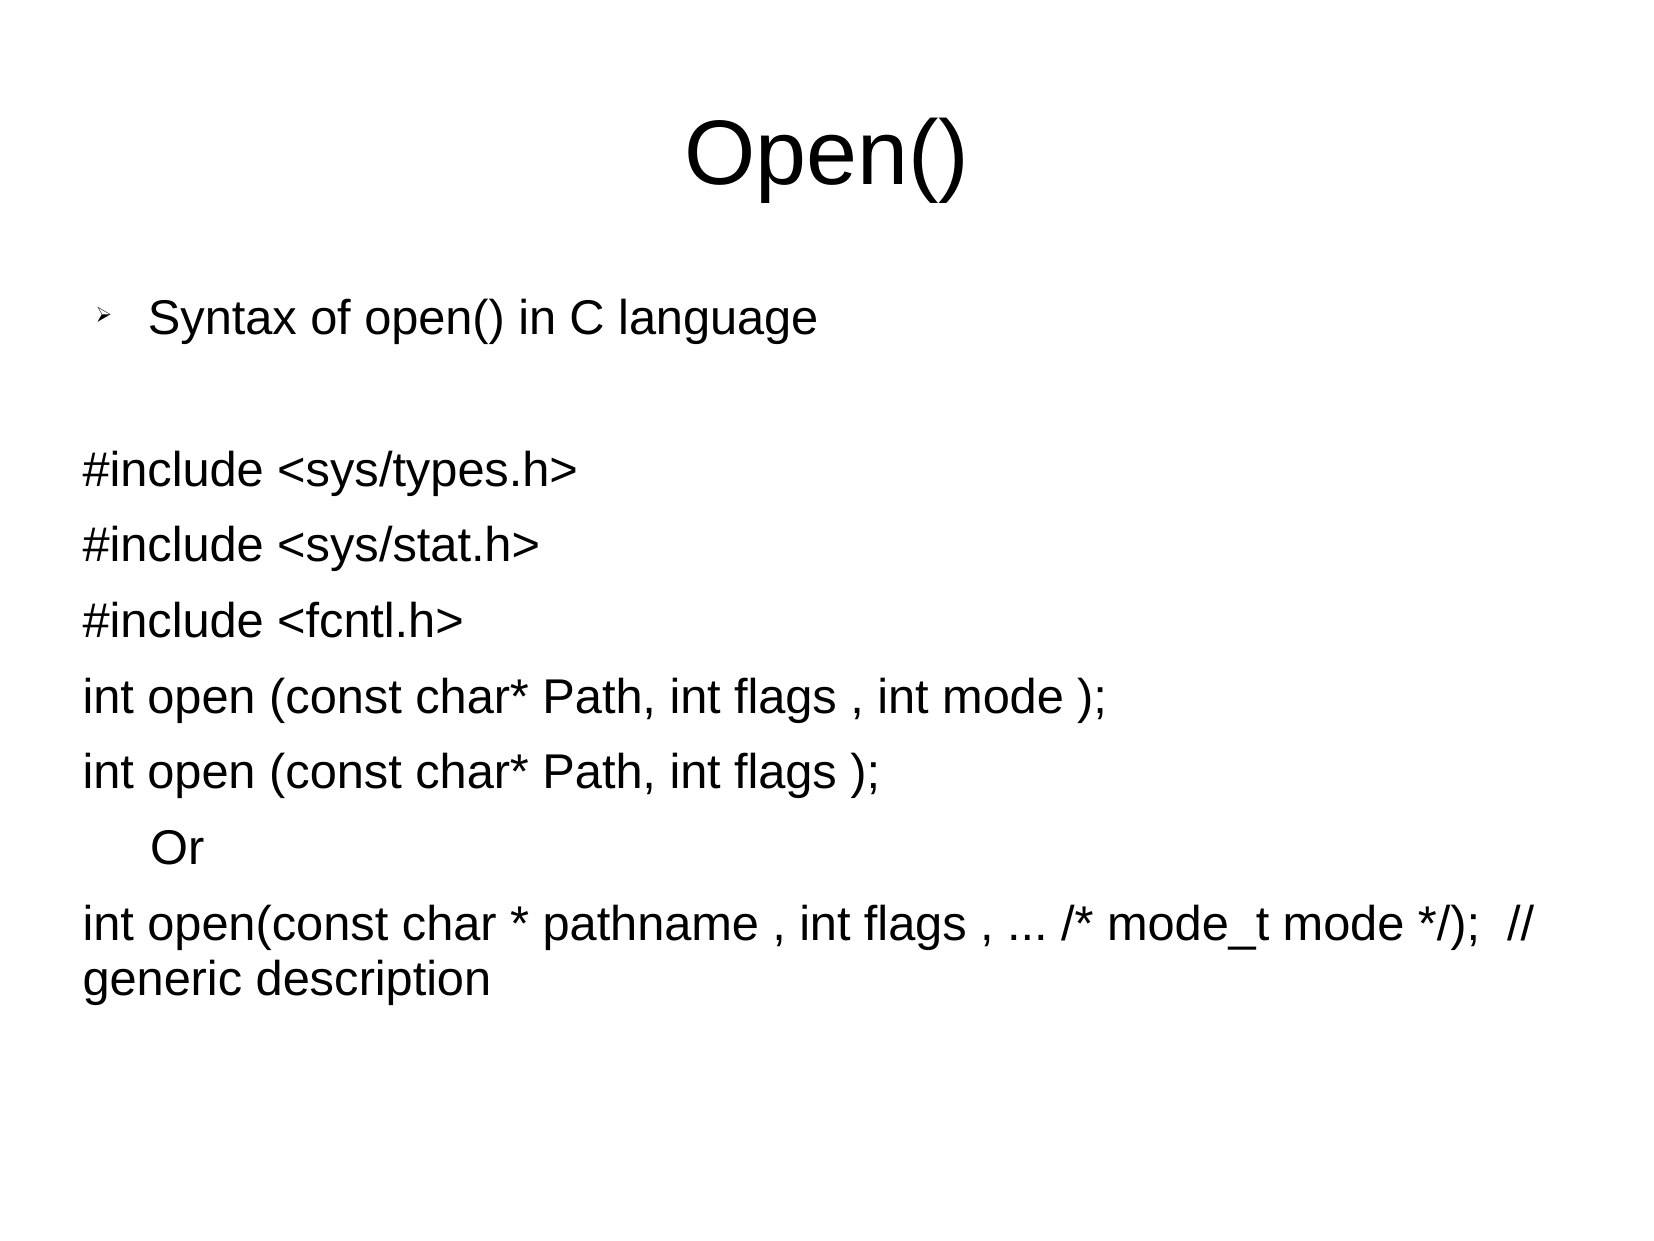

# Open()
 Syntax of open() in C language
#include <sys/types.h>
#include <sys/stat.h>
#include <fcntl.h>
int open (const char* Path, int flags , int mode );
int open (const char* Path, int flags );
 Or
int open(const char * pathname , int flags , ... /* mode_t mode */); // generic description